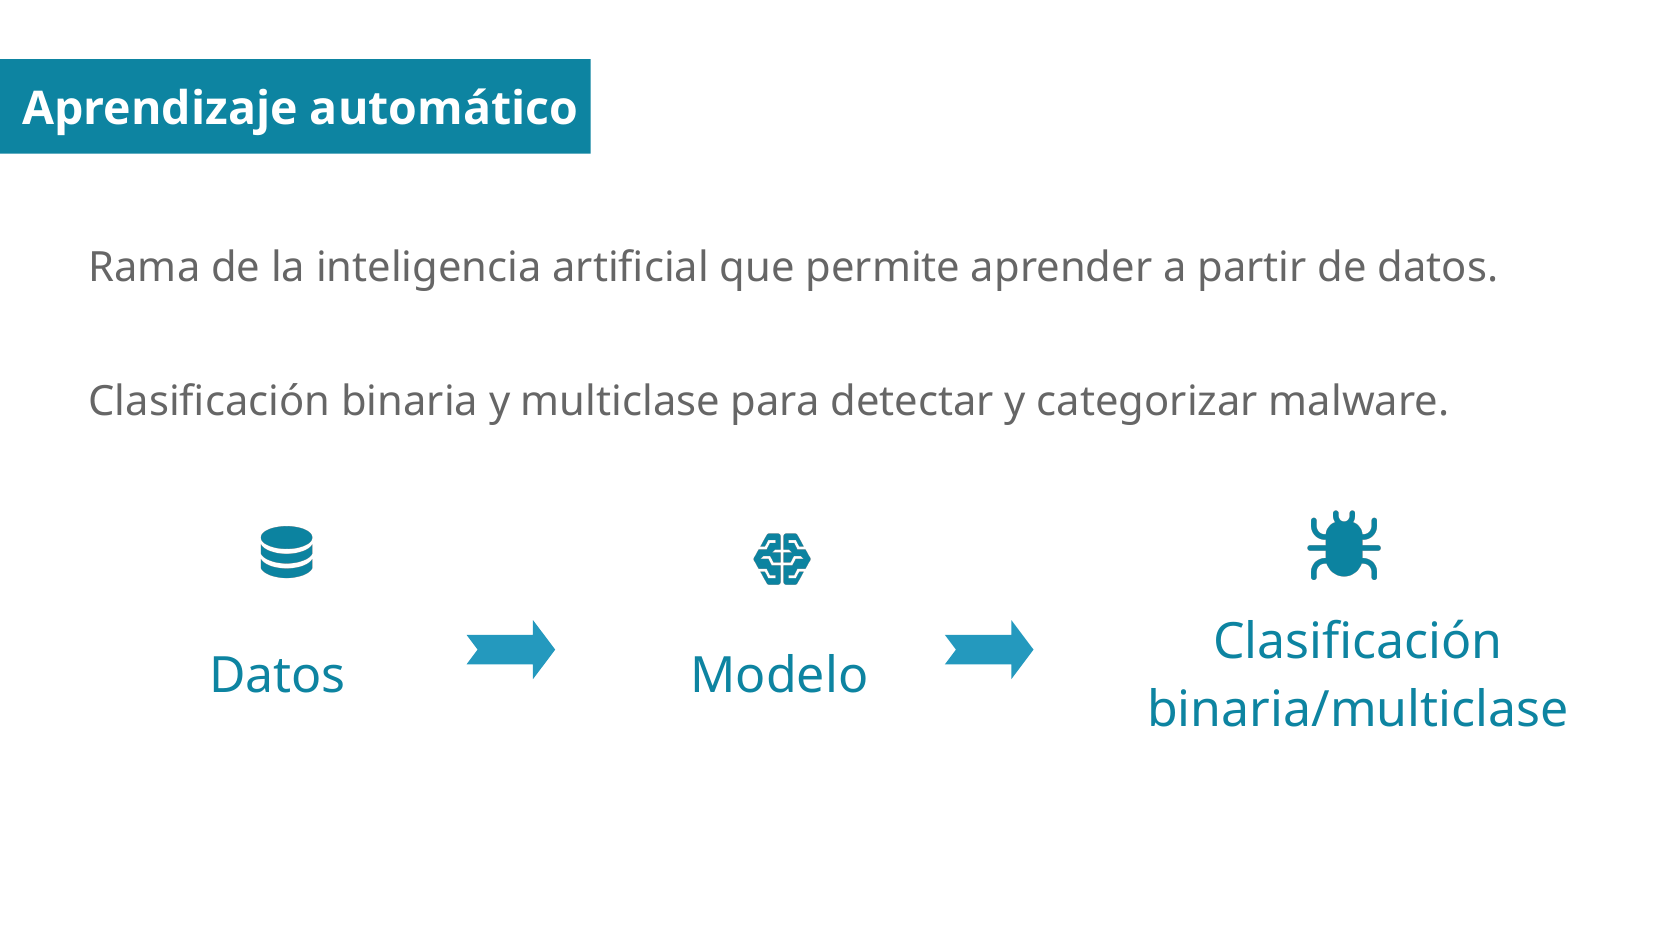

# Aprendizaje automático
Rama de la inteligencia artificial que permite aprender a partir de datos.
Clasificación binaria y multiclase para detectar y categorizar malware.
Clasificación binaria/multiclase
Datos
Modelo